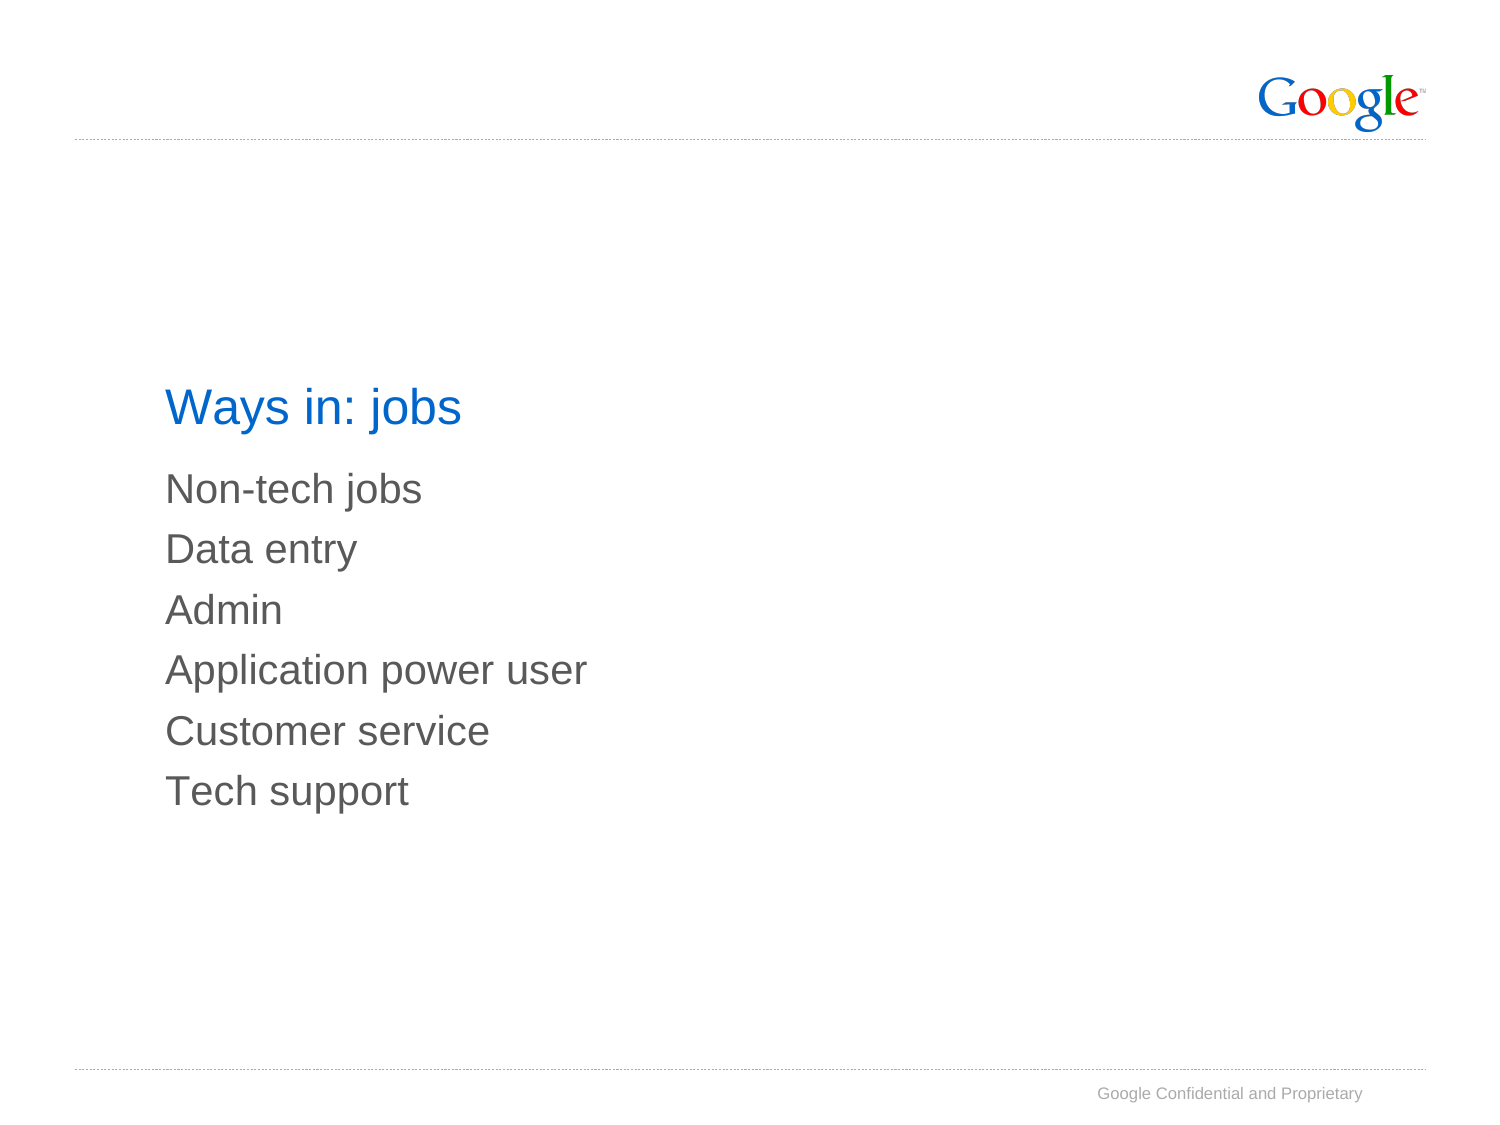

# Ways in: jobs
Non-tech jobs
Data entry
Admin
Application power user
Customer service
Tech support